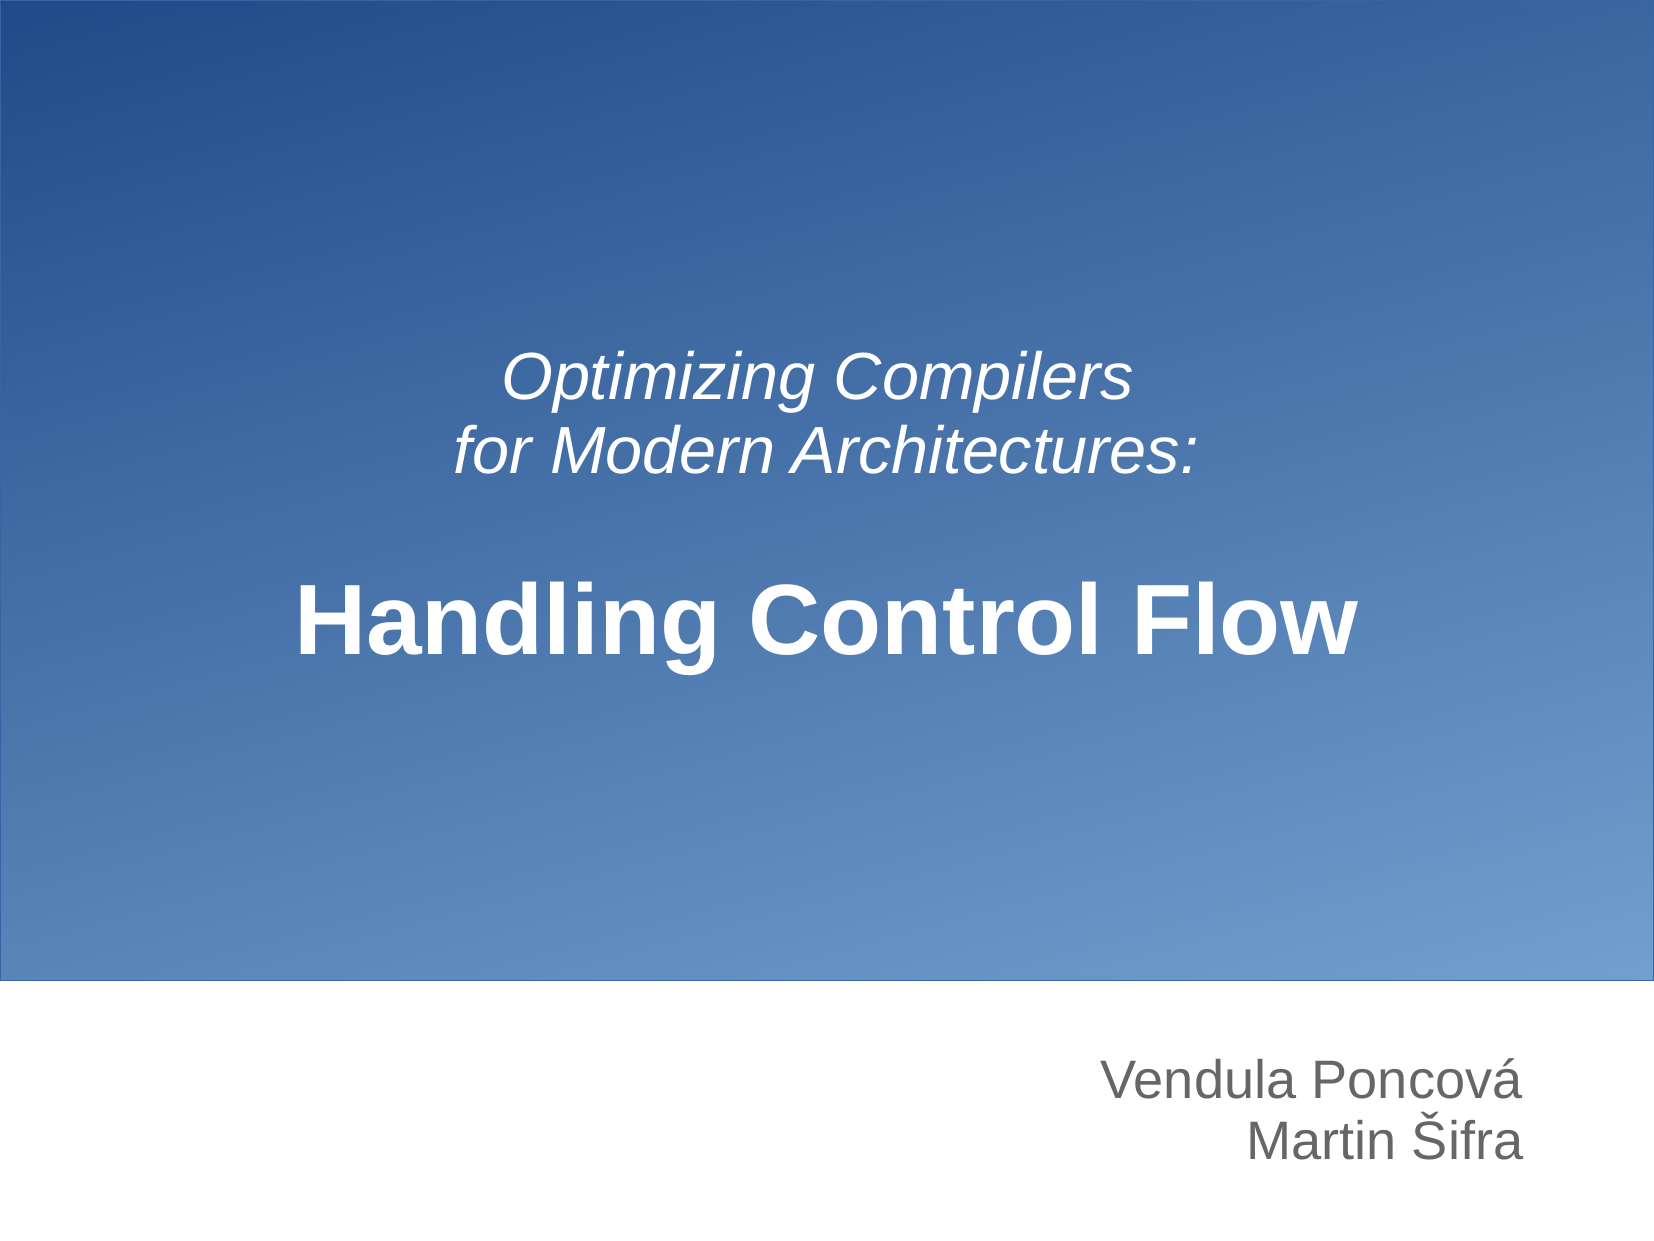

Optimizing Compilers
for Modern Architectures:
Handling Control Flow
Vendula Poncová
Martin Šifra